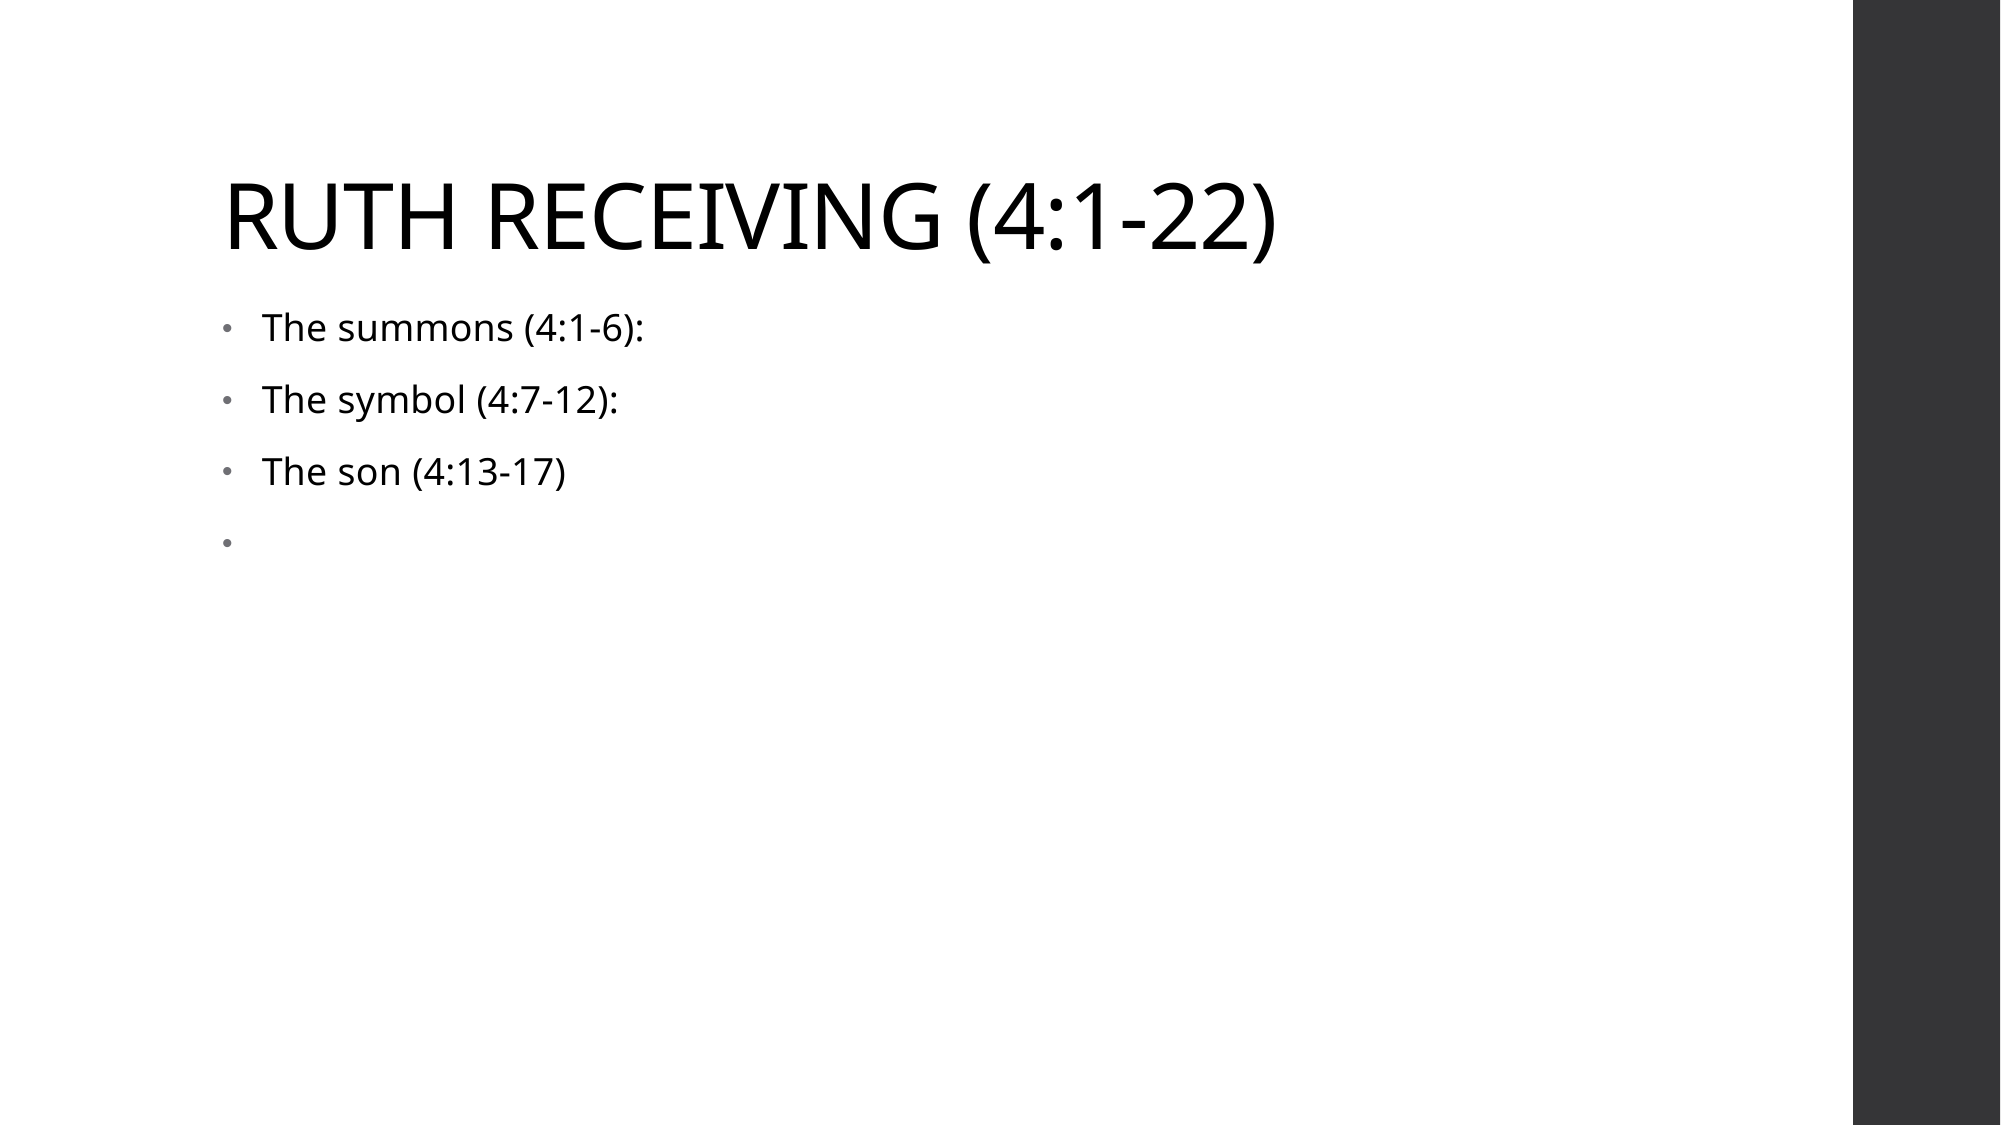

# RUTH RECEIVING (4:1-22)
 The summons (4:1-6):
 The symbol (4:7-12):
 The son (4:13-17)